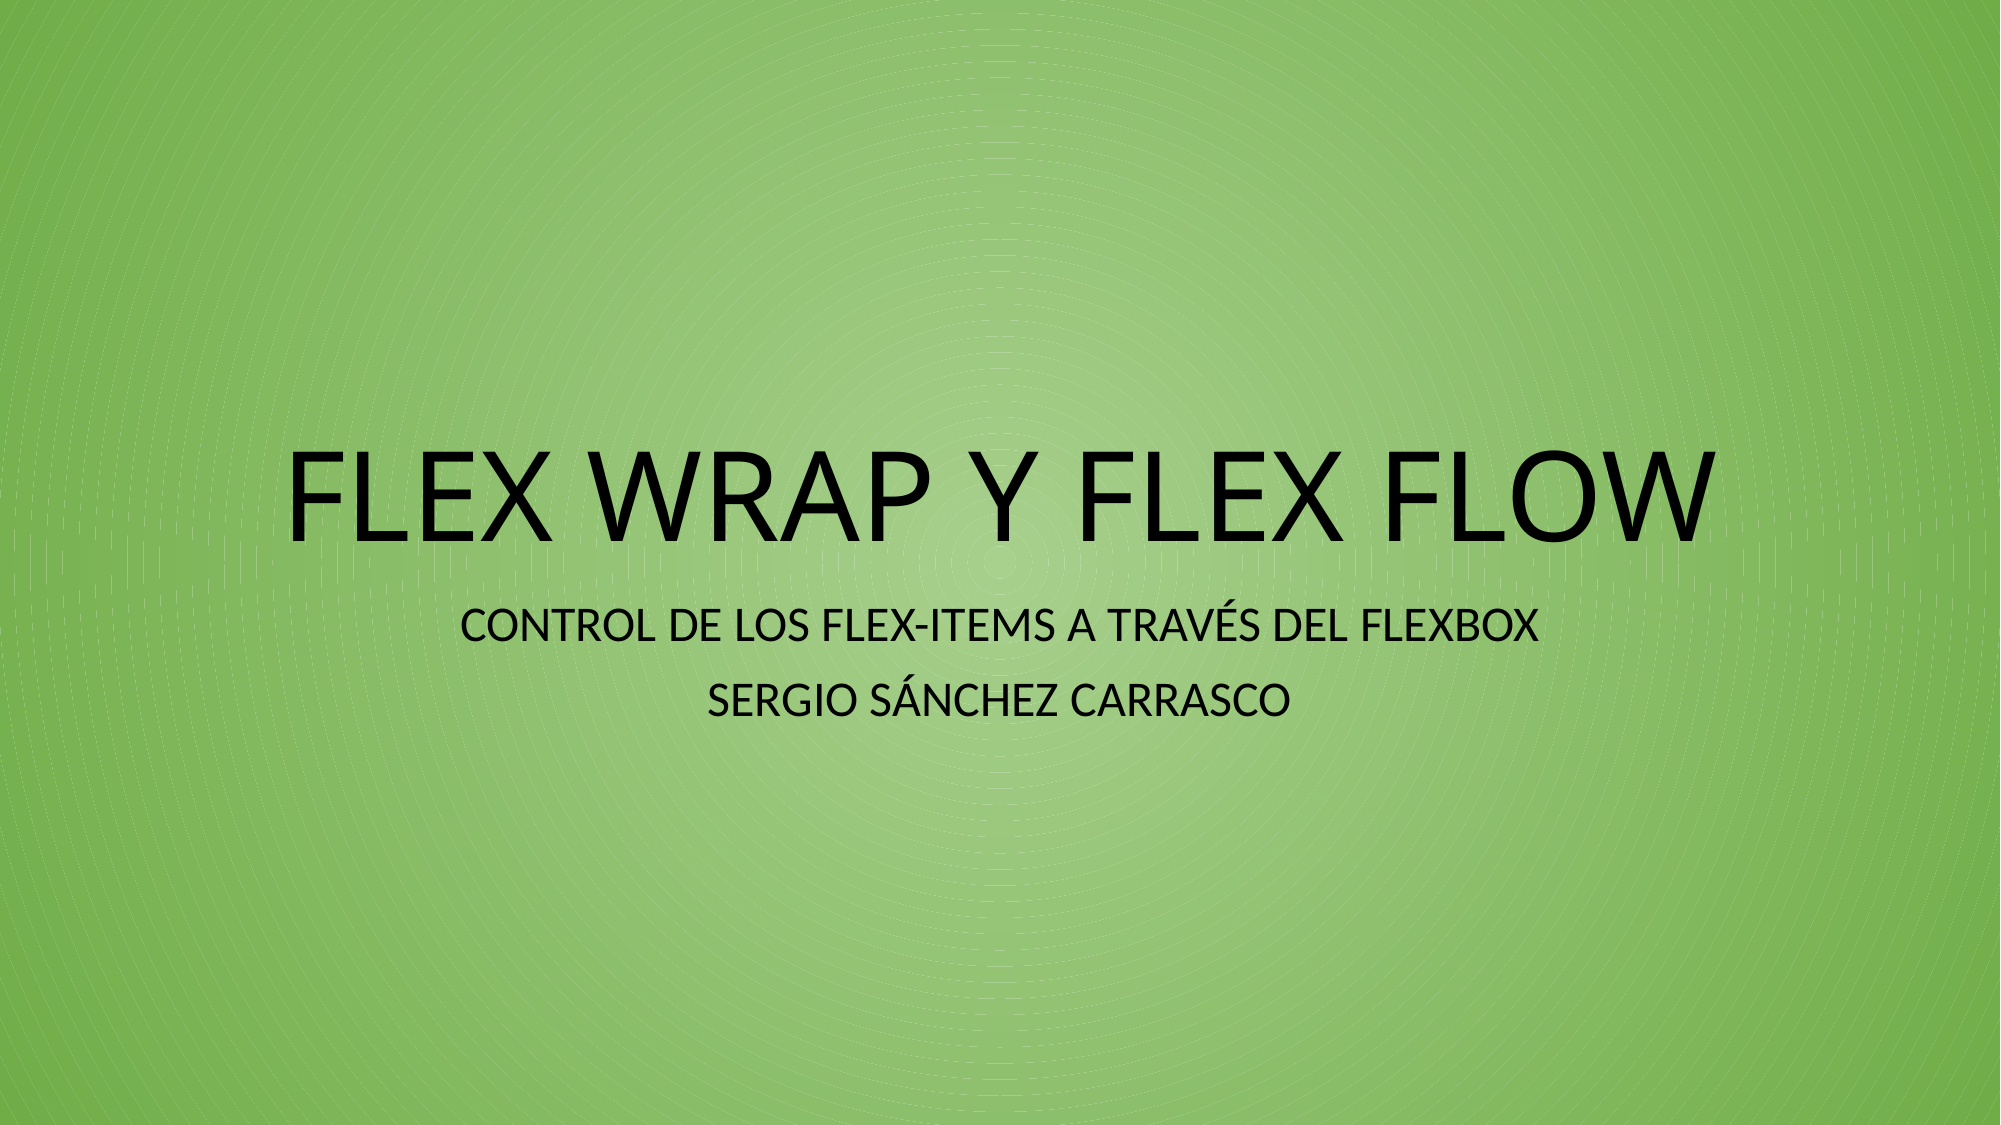

# FLEX WRAP Y FLEX FLOW
CONTROL DE LOS FLEX-ITEMS A TRAVÉS DEL FLEXBOX
SERGIO SÁNCHEZ CARRASCO